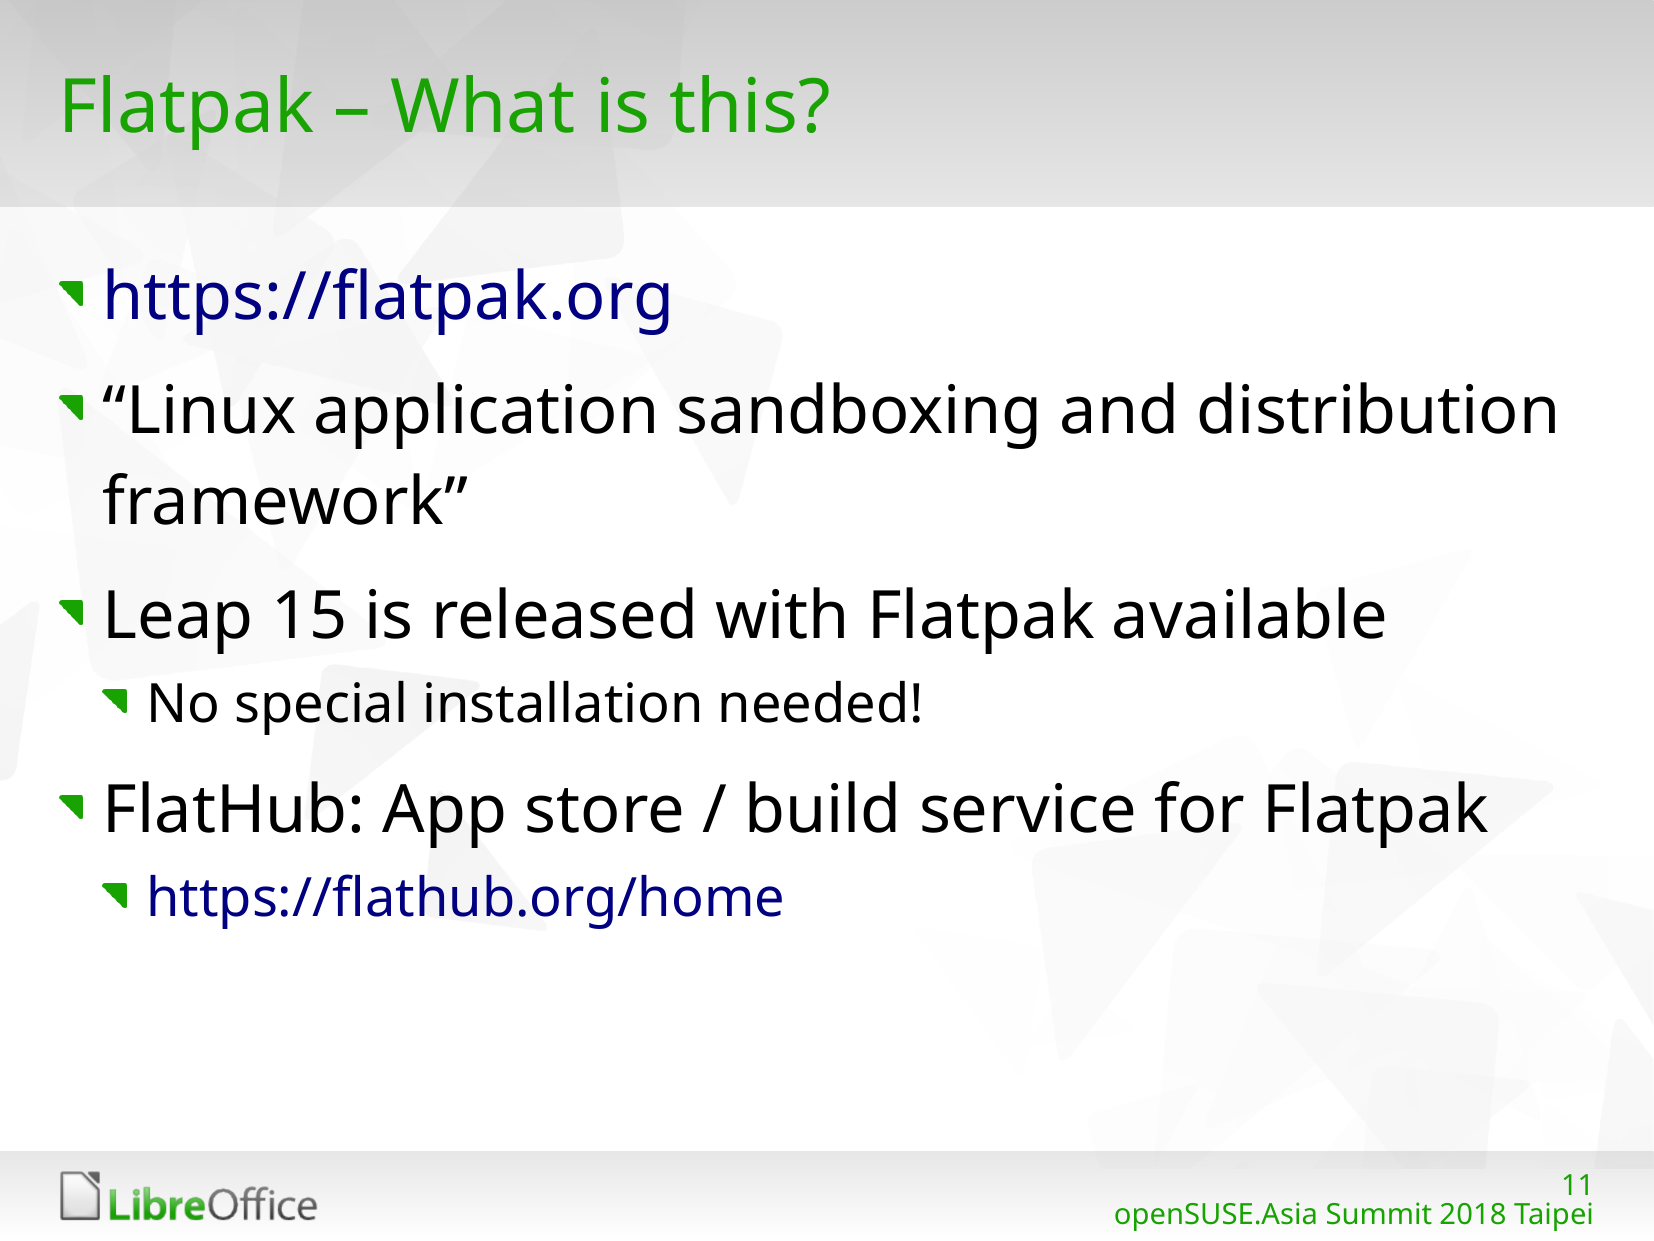

# Flatpak – What is this?
https://flatpak.org
“Linux application sandboxing and distribution framework”
Leap 15 is released with Flatpak available
No special installation needed!
FlatHub: App store / build service for Flatpak
https://flathub.org/home
11
openSUSE.Asia Summit 2018 Taipei